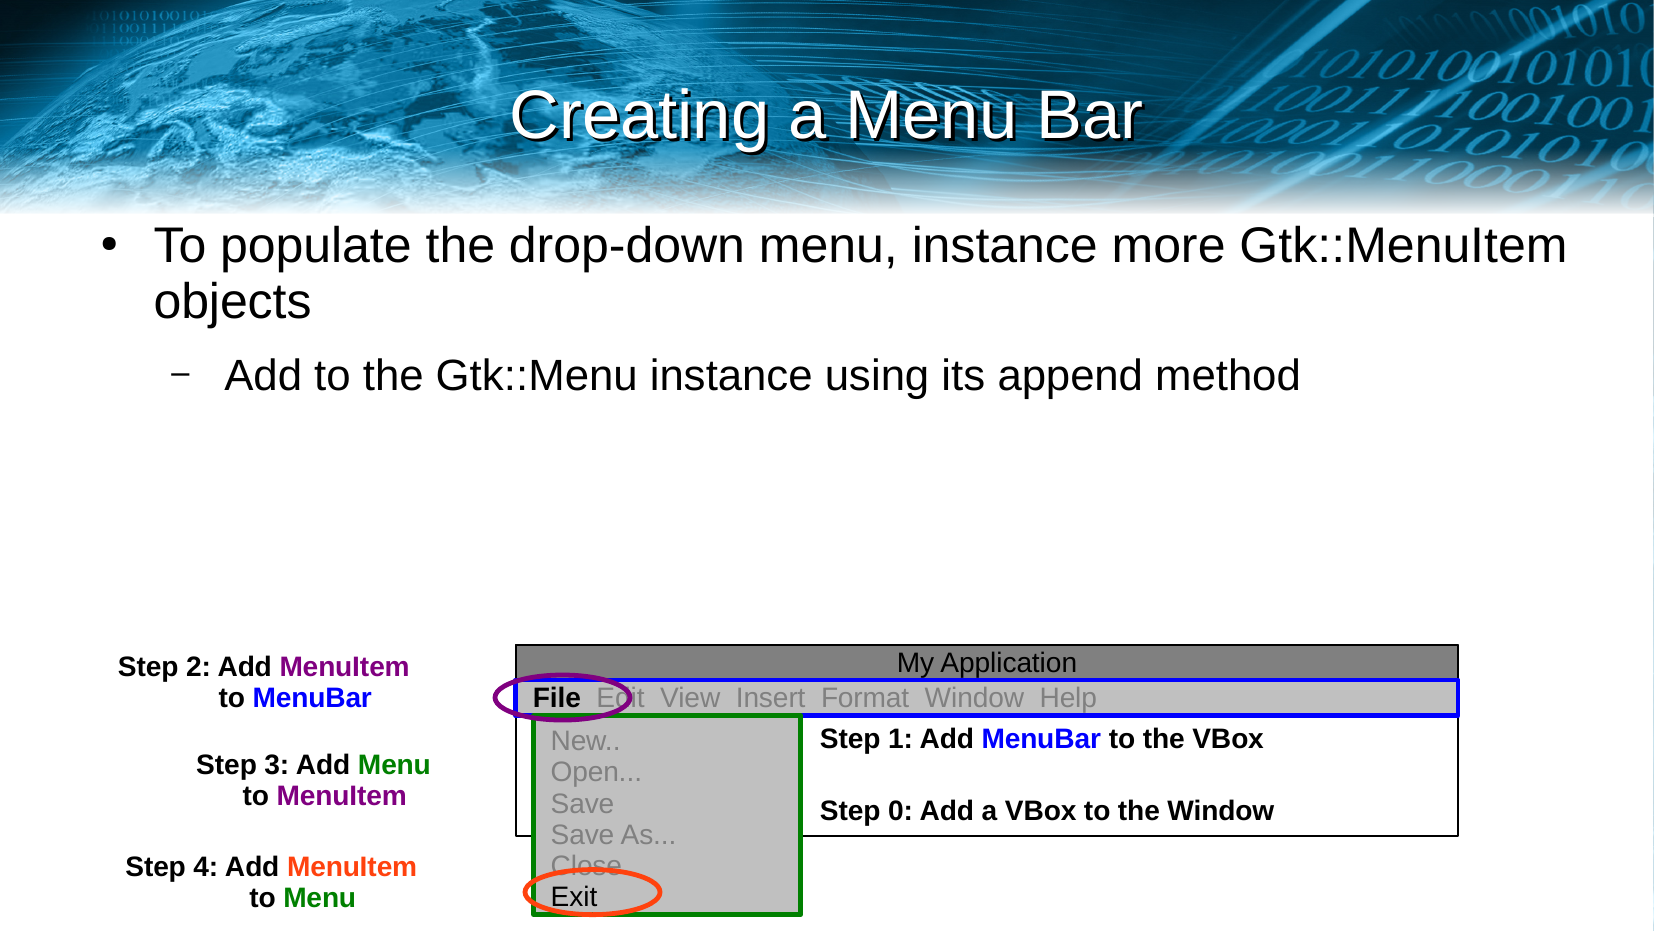

# Creating a Menu Bar
To populate the drop-down menu, instance more Gtk::MenuItem objects
Add to the Gtk::Menu instance using its append method
Step 2: Add MenuItem
 to MenuBar
My Application
File Edit View Insert Format Window Help
New..
Open...
Save
Save As...
Close
Exit
Step 1: Add MenuBar to the VBox
Step 3: Add Menu
 to MenuItem
Step 0: Add a VBox to the Window
Step 4: Add MenuItem
 to Menu